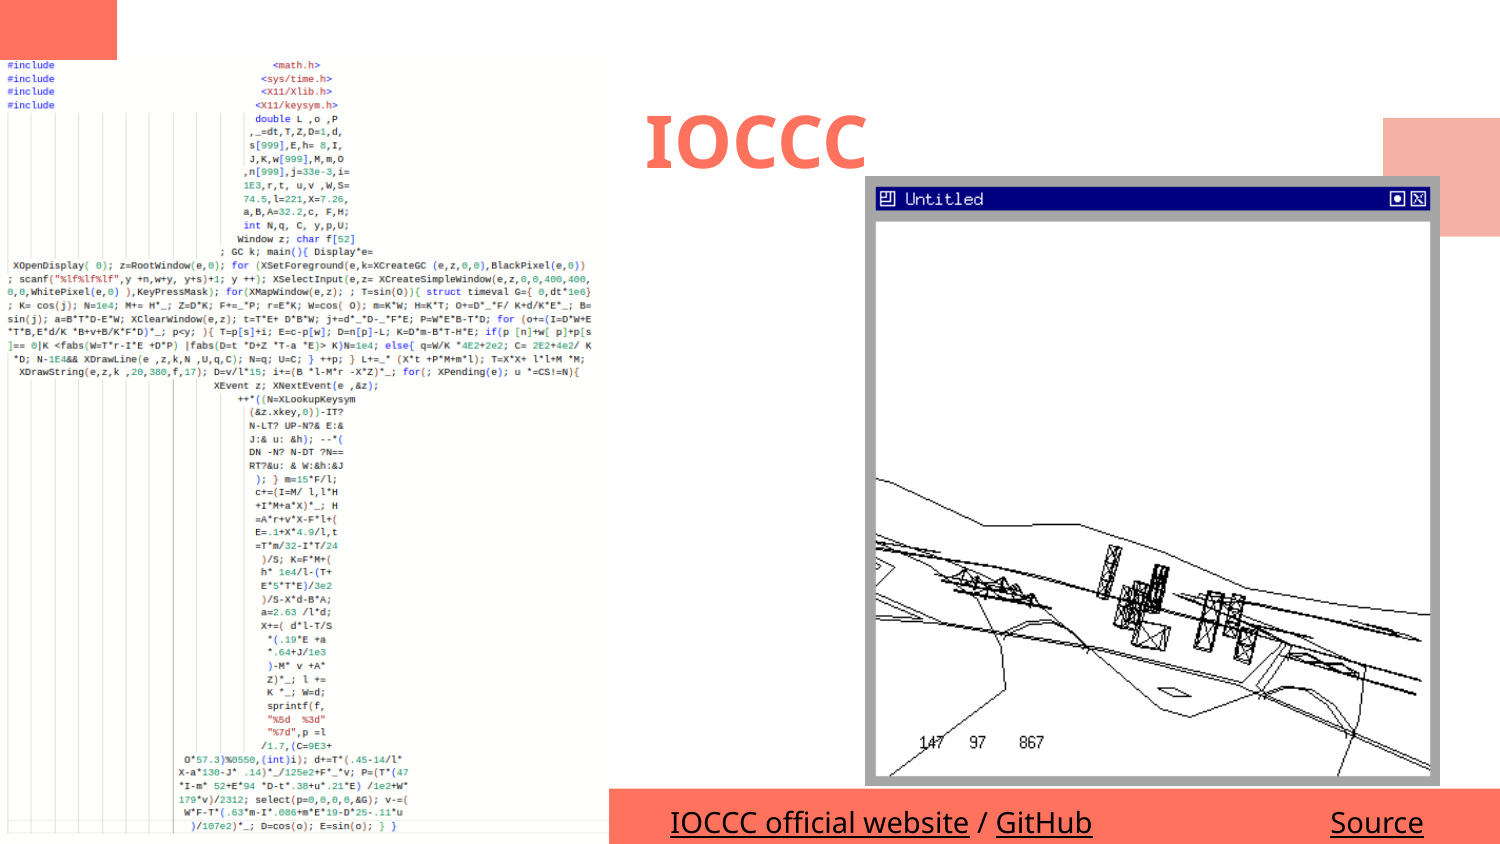

# IOCCC
IOCCC official website / GitHub
Source